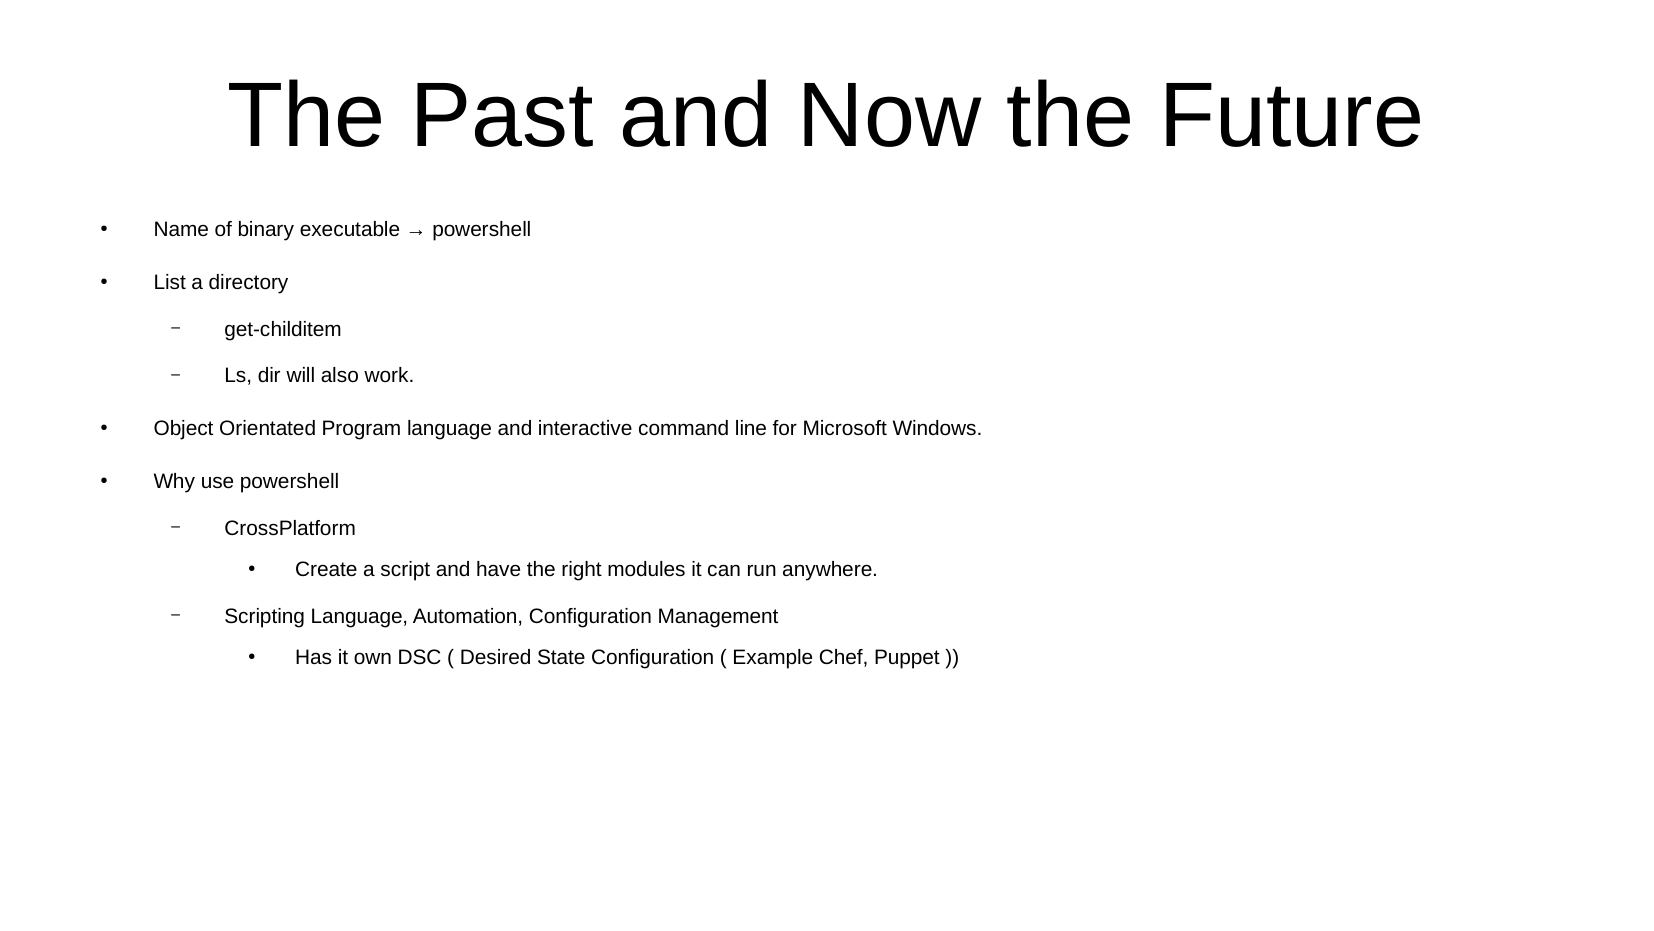

# The Past and Now the Future
Name of binary executable → powershell
List a directory
get-childitem
Ls, dir will also work.
Object Orientated Program language and interactive command line for Microsoft Windows.
Why use powershell
CrossPlatform
Create a script and have the right modules it can run anywhere.
Scripting Language, Automation, Configuration Management
Has it own DSC ( Desired State Configuration ( Example Chef, Puppet ))